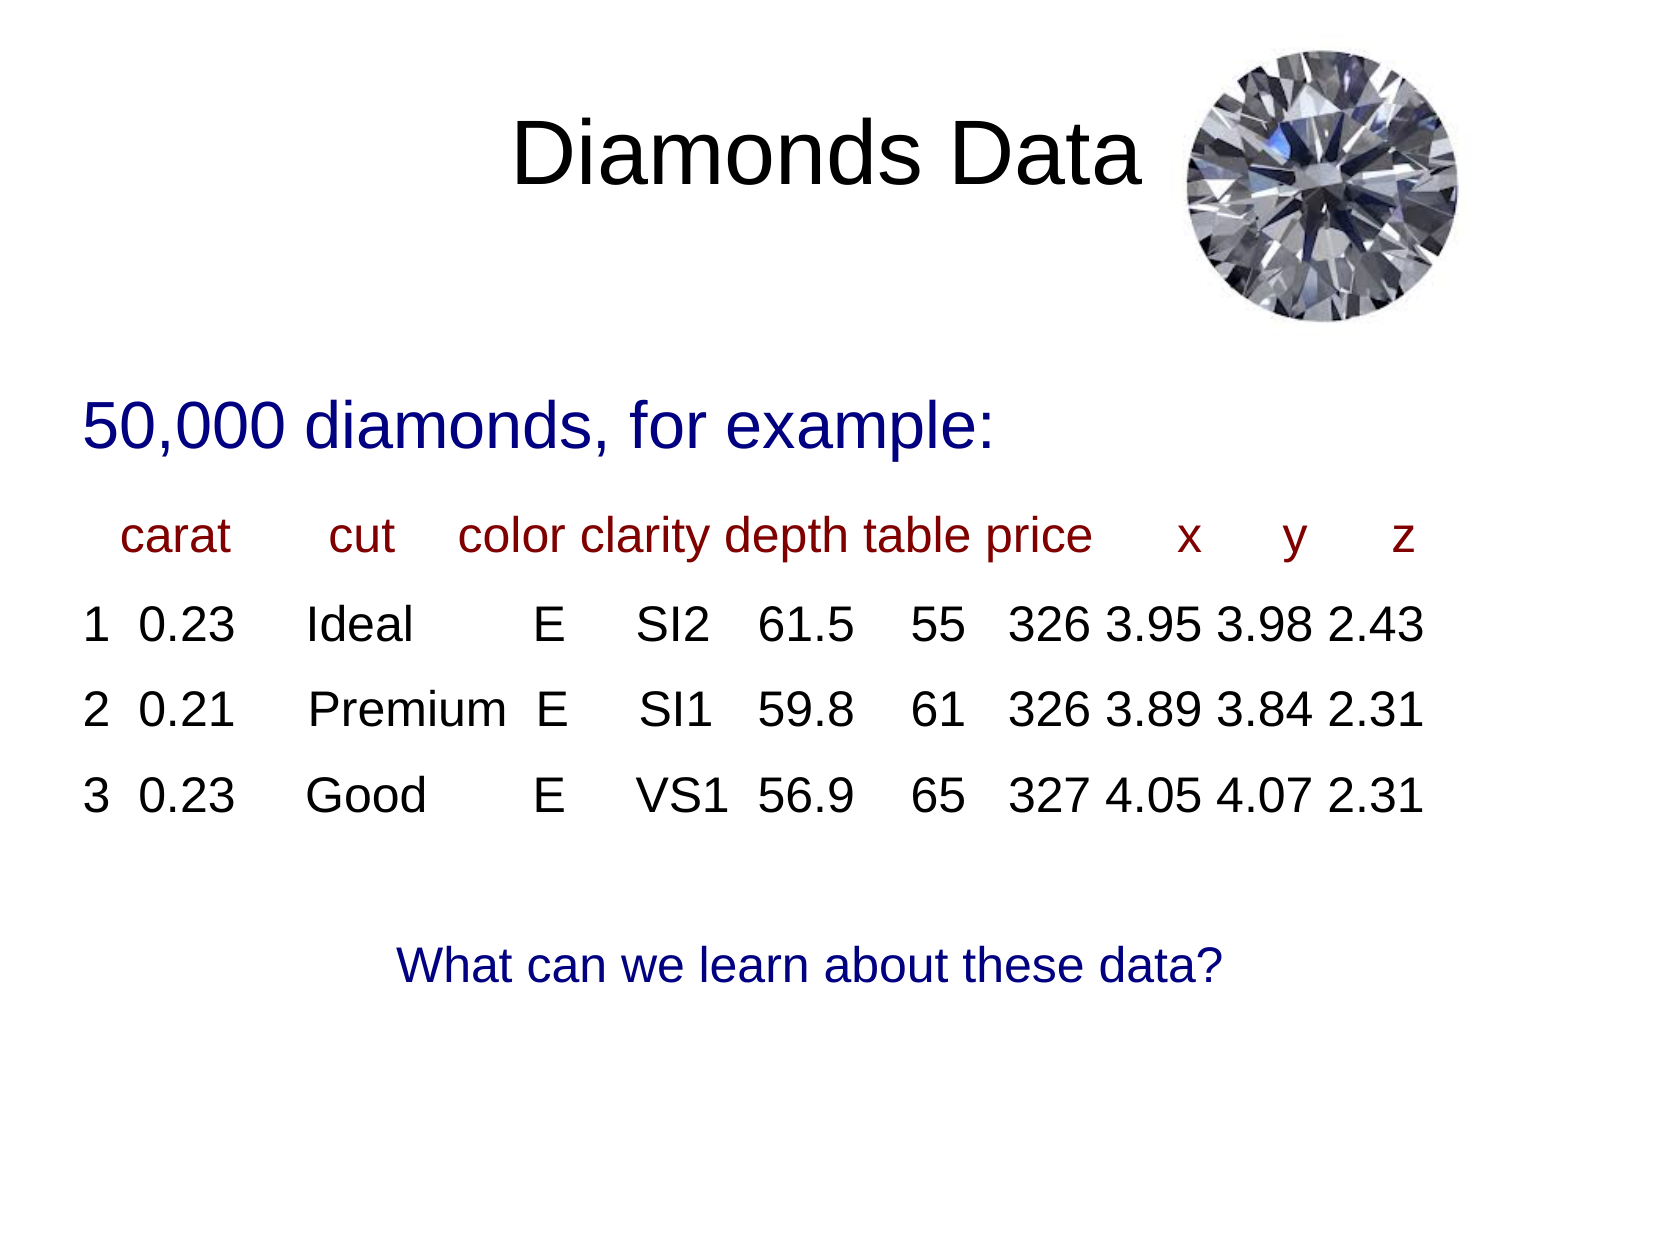

# Diamonds Data
50,000 diamonds, for example:
 carat cut 	color clarity depth table price x 	y z
1 0.23 Ideal 	E SI2 	61.5 55 326 3.95 3.98 2.43
2 0.21 	Premium E SI1 	59.8 61 326 3.89 3.84 2.31
3 0.23 Good 	E VS1 56.9 65 327 4.05 4.07 2.31
What can we learn about these data?